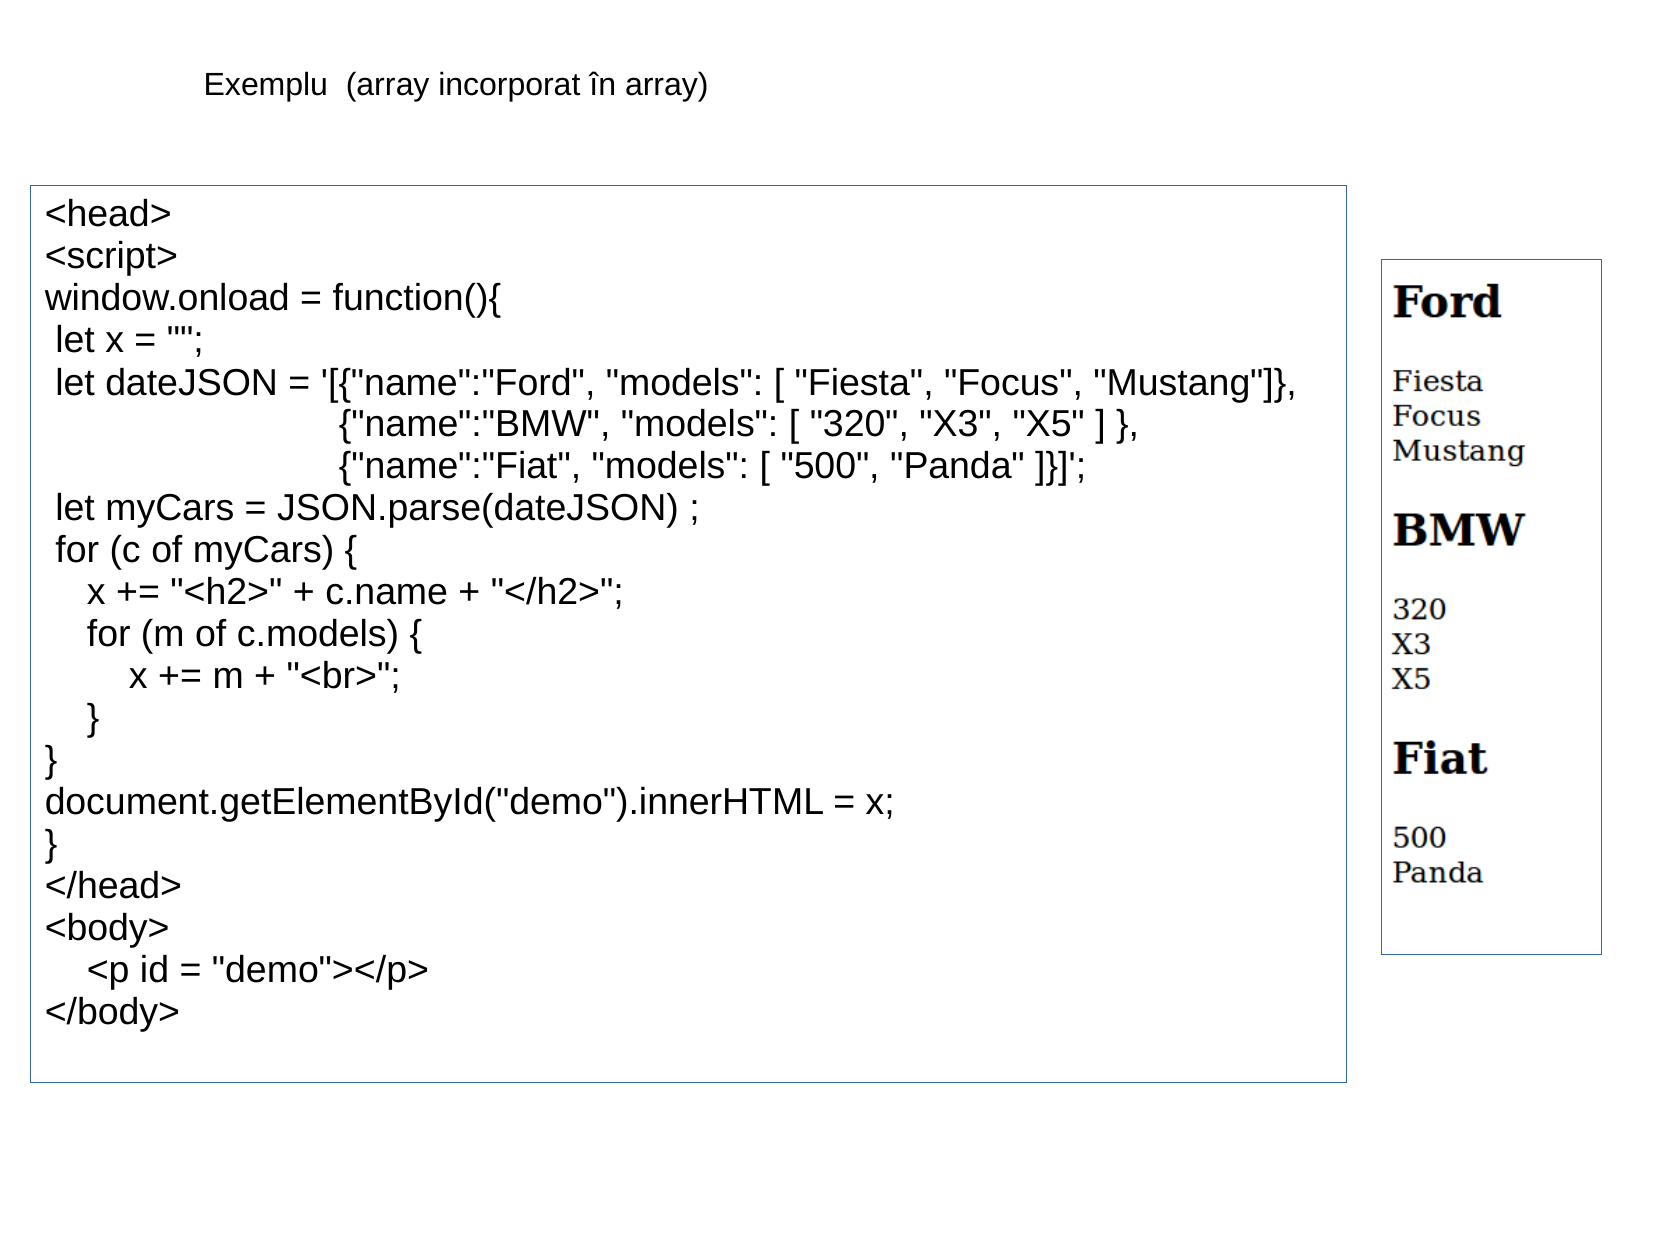

Exemplu (array incorporat în array)
<head>
<script>
window.onload = function(){
 let x = "";
 let dateJSON = '[{"name":"Ford", "models": [ "Fiesta", "Focus", "Mustang"]},
 {"name":"BMW", "models": [ "320", "X3", "X5" ] },
 {"name":"Fiat", "models": [ "500", "Panda" ]}]';
 let myCars = JSON.parse(dateJSON) ;
 for (c of myCars) {
 x += "<h2>" + c.name + "</h2>";
 for (m of c.models) {
 x += m + "<br>";
 }
}
document.getElementById("demo").innerHTML = x;
}
</head>
<body>
 <p id = "demo"></p>
</body>